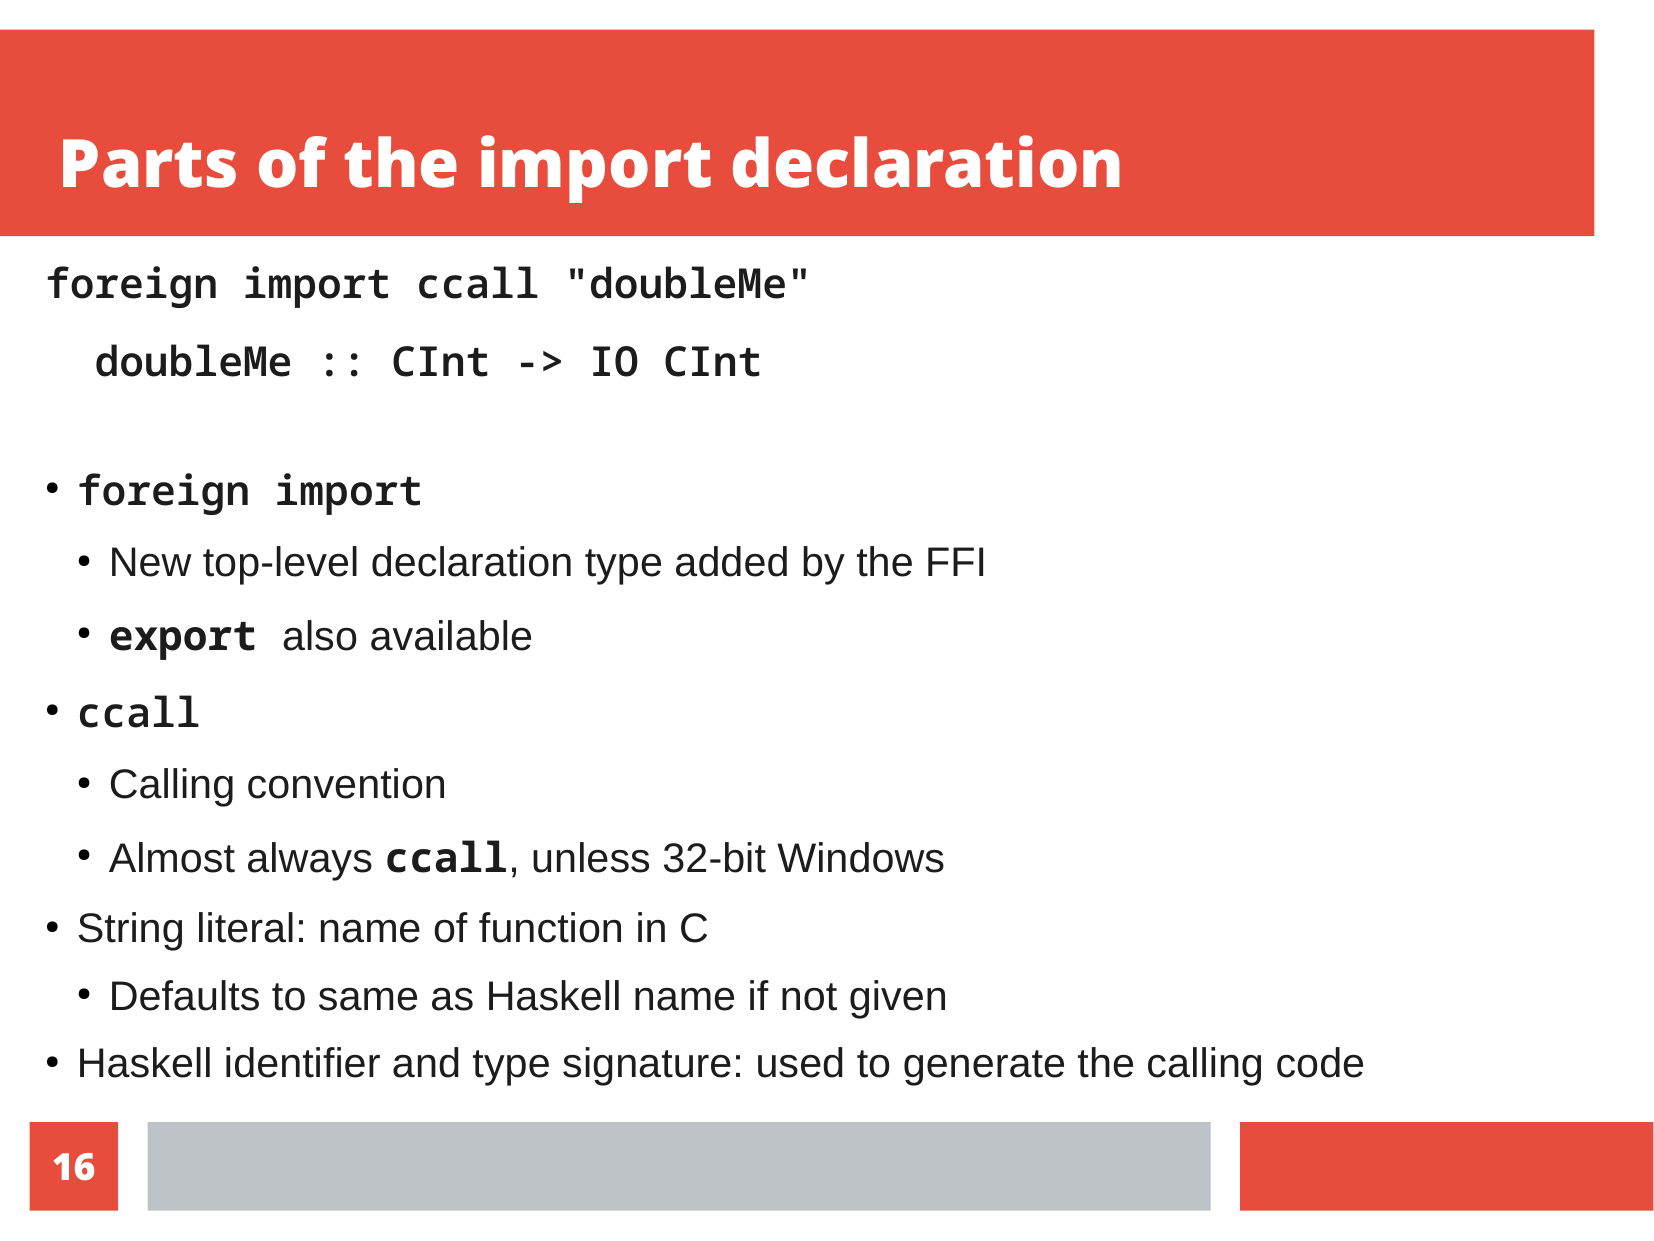

# Parts of the import declaration
foreign import ccall "doubleMe"
 doubleMe :: CInt -> IO CInt
foreign import
New top-level declaration type added by the FFI
export also available
ccall
Calling convention
Almost always ccall, unless 32-bit Windows
String literal: name of function in C
Defaults to same as Haskell name if not given
Haskell identifier and type signature: used to generate the calling code
16